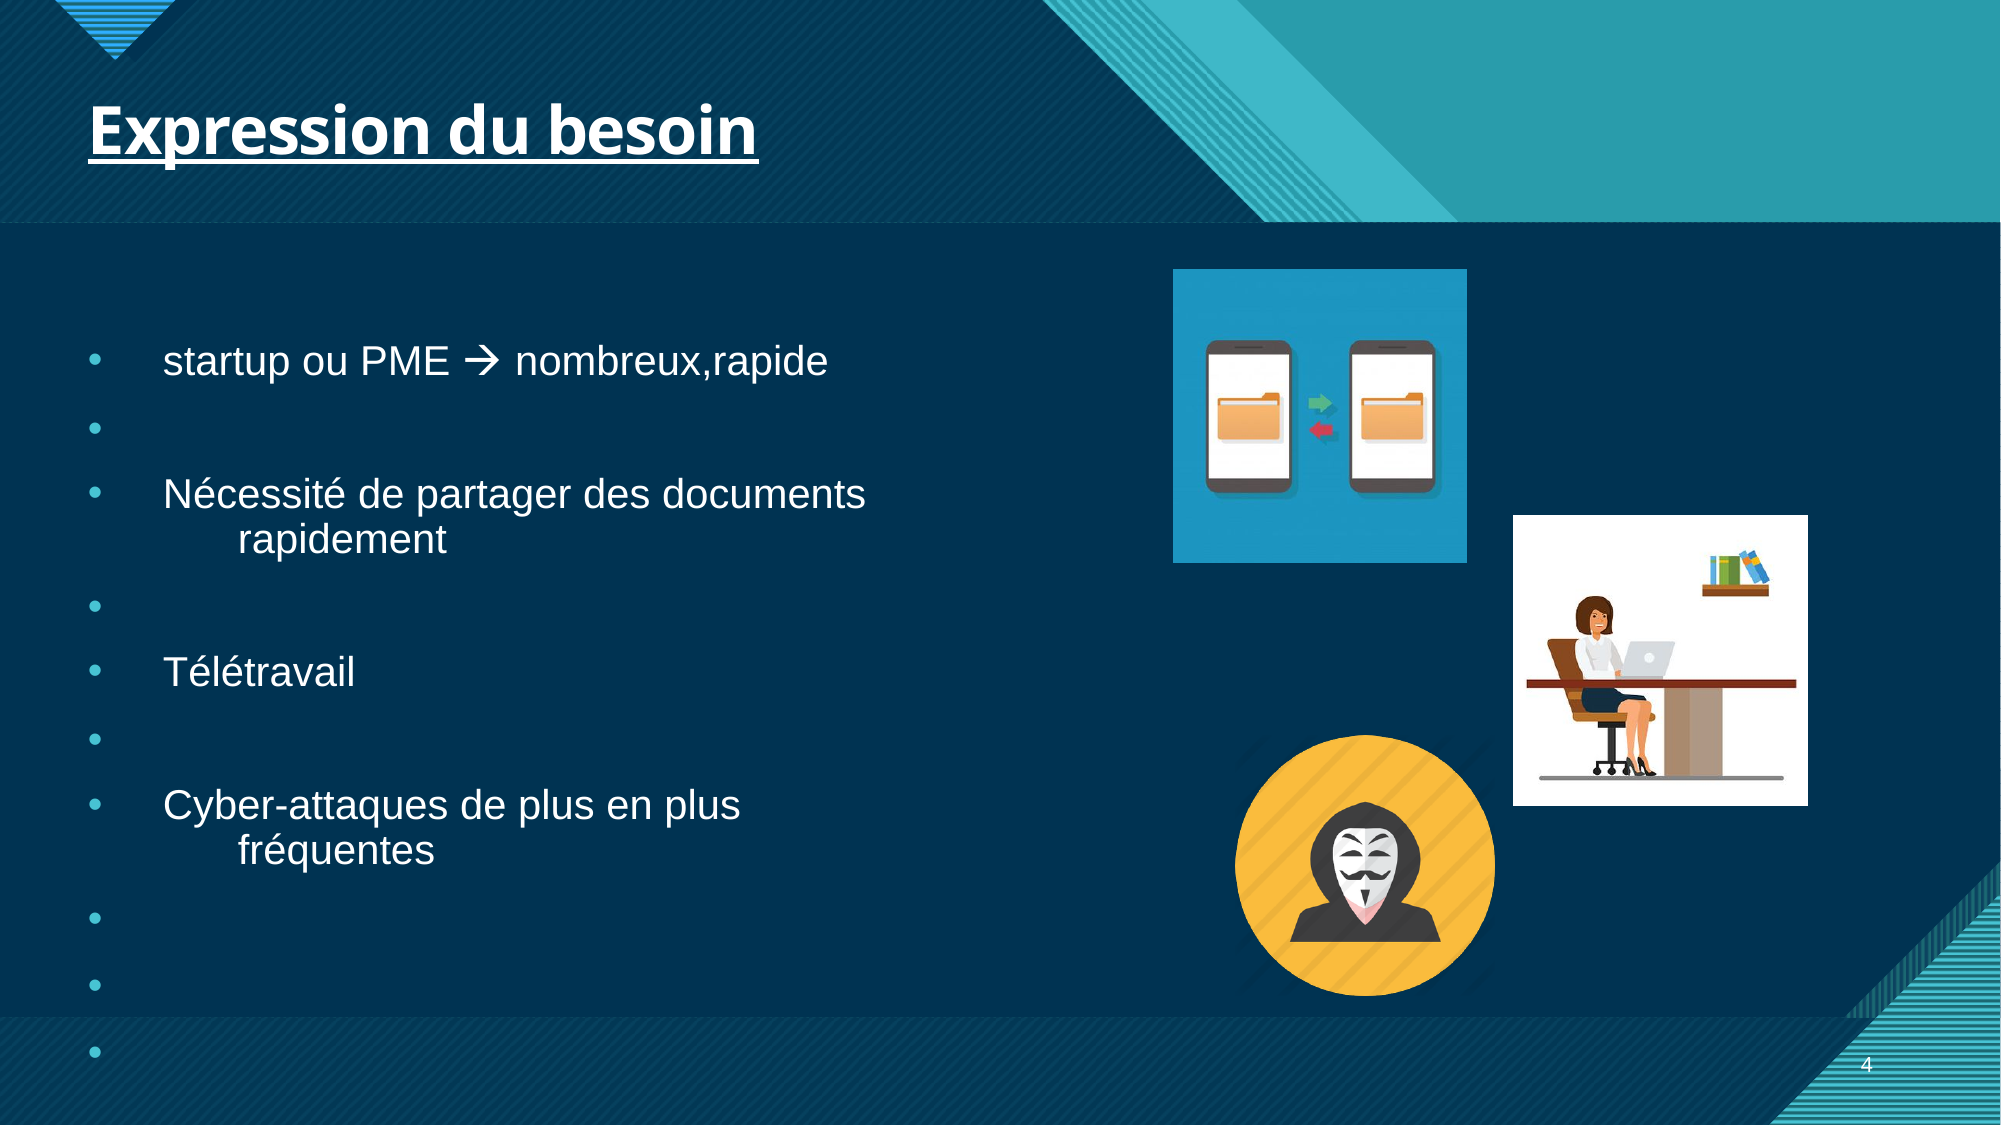

# Expression du besoin
startup ou PME  nombreux,rapide
Nécessité de partager des documents rapidement
Télétravail
Cyber-attaques de plus en plus fréquentes